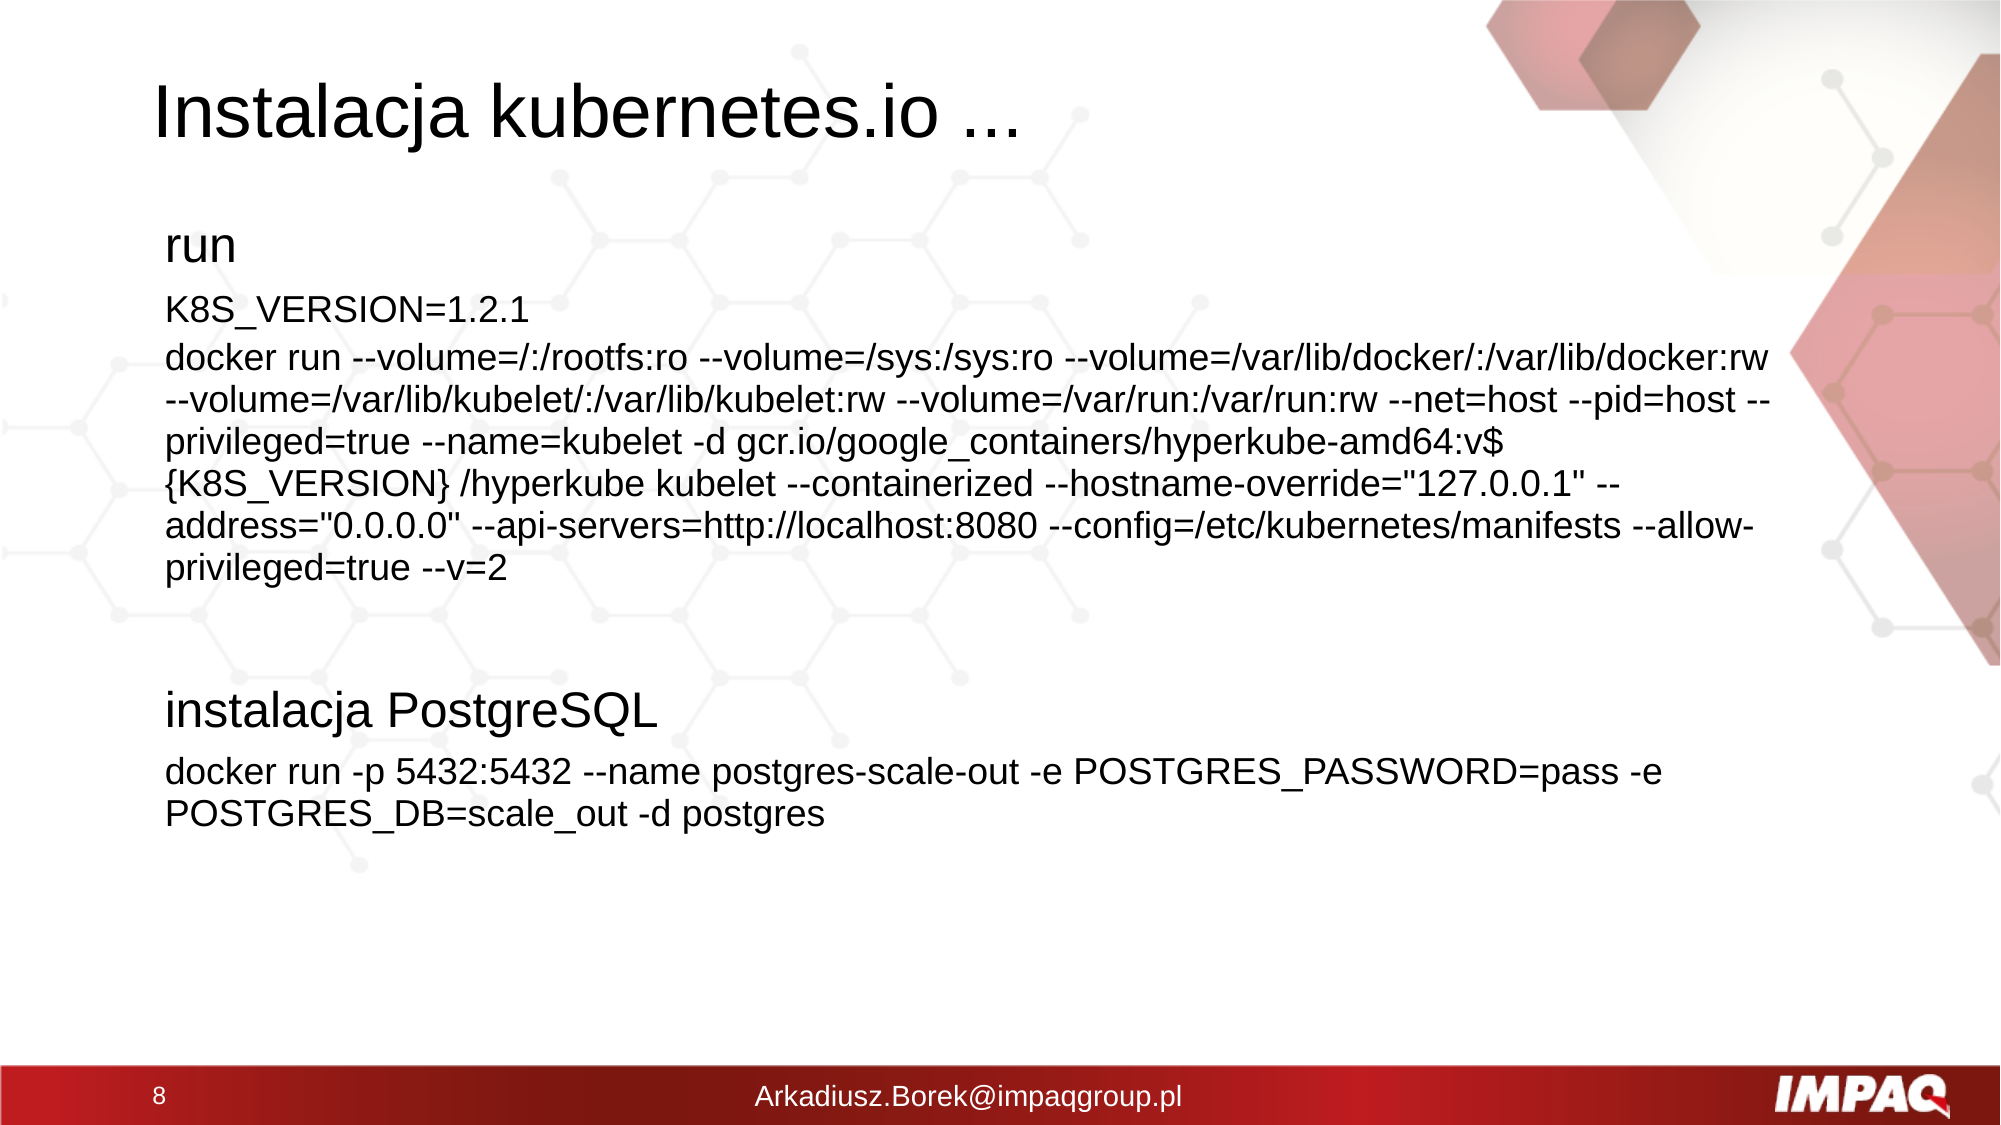

Instalacja kubernetes.io ...
run
K8S_VERSION=1.2.1
docker run --volume=/:/rootfs:ro --volume=/sys:/sys:ro --volume=/var/lib/docker/:/var/lib/docker:rw --volume=/var/lib/kubelet/:/var/lib/kubelet:rw --volume=/var/run:/var/run:rw --net=host --pid=host --privileged=true --name=kubelet -d gcr.io/google_containers/hyperkube-amd64:v${K8S_VERSION} /hyperkube kubelet --containerized --hostname-override="127.0.0.1" --address="0.0.0.0" --api-servers=http://localhost:8080 --config=/etc/kubernetes/manifests --allow-privileged=true --v=2
instalacja PostgreSQL
docker run -p 5432:5432 --name postgres-scale-out -e POSTGRES_PASSWORD=pass -e POSTGRES_DB=scale_out -d postgres
Arkadiusz.Borek@impaqgroup.pl